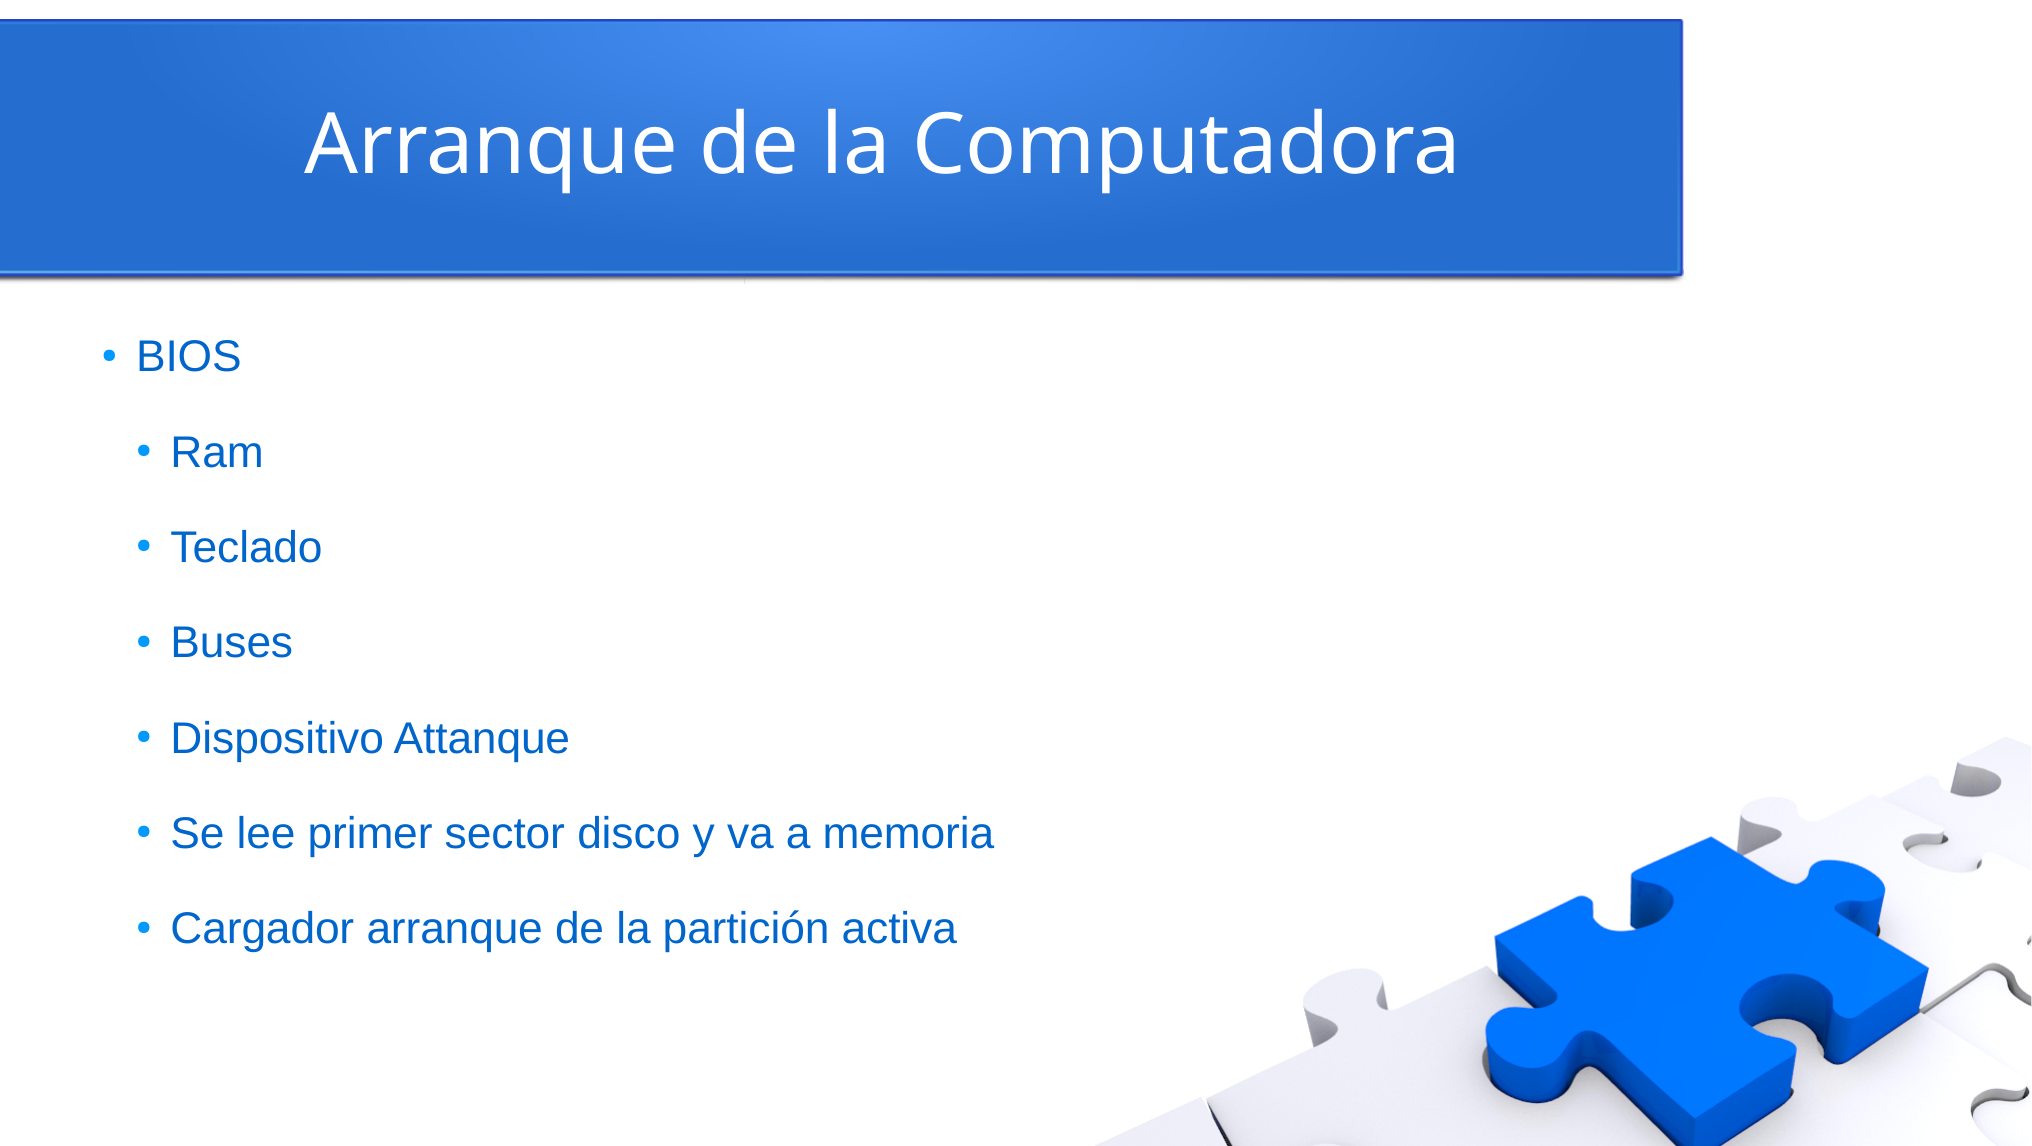

# Arranque de la Computadora
BIOS
Ram
Teclado
Buses
Dispositivo Attanque
Se lee primer sector disco y va a memoria
Cargador arranque de la partición activa